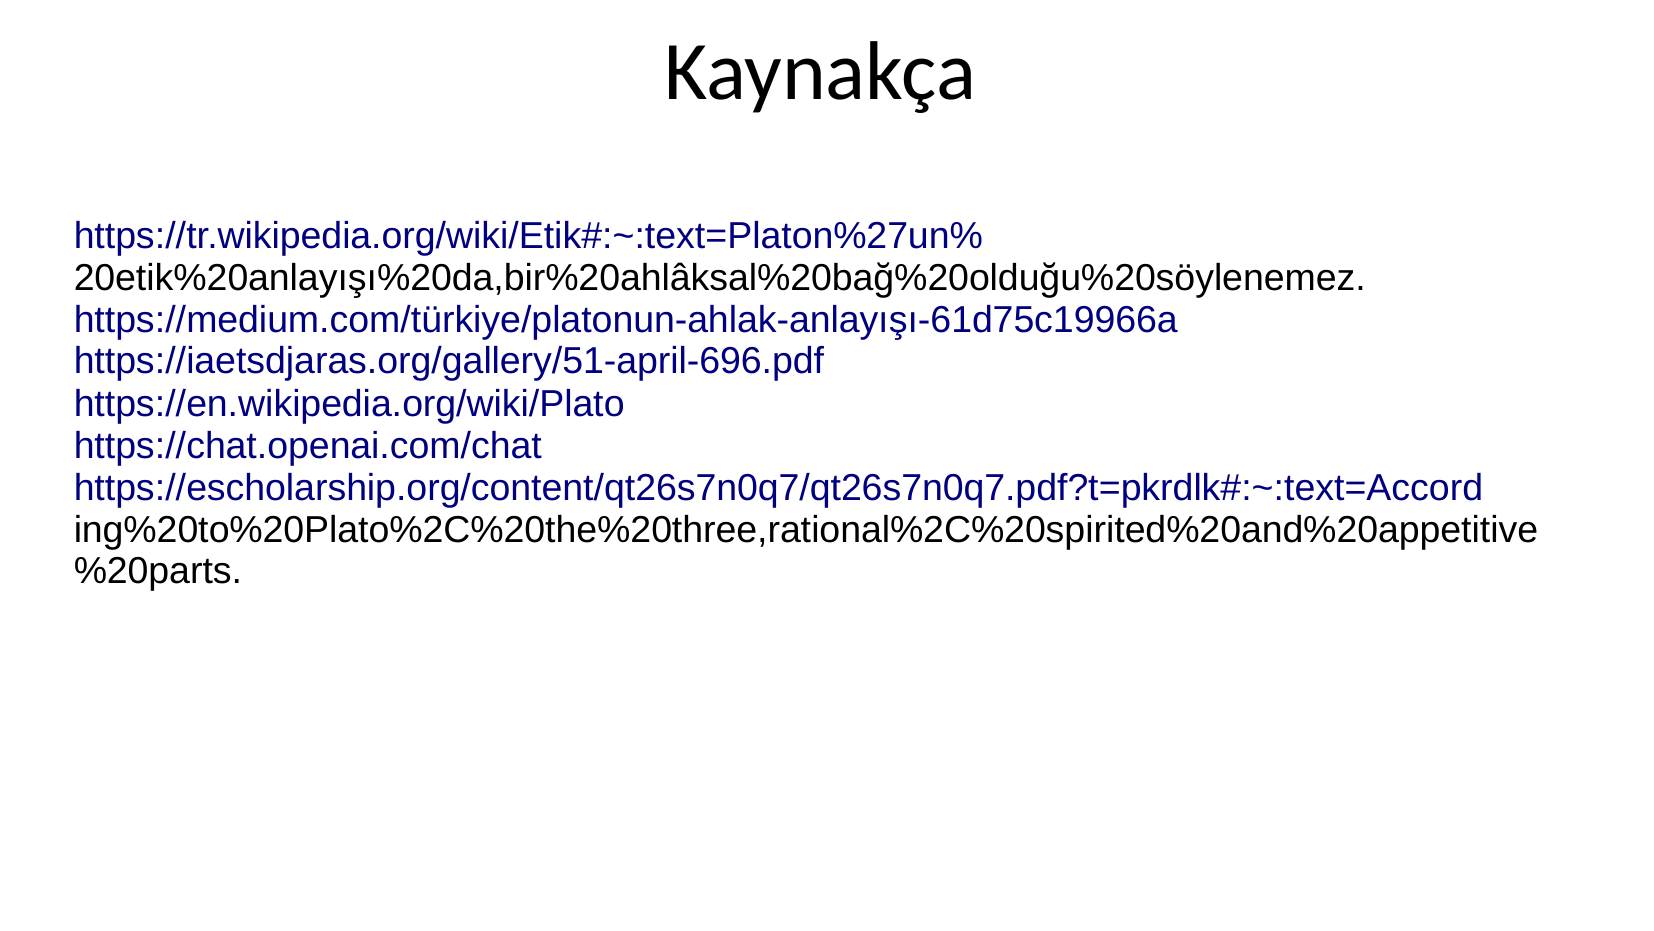

Kaynakça
https://tr.wikipedia.org/wiki/Etik#:~:text=Platon%27un%
20etik%20anlayışı%20da,bir%20ahlâksal%20bağ%20olduğu%20söylenemez.
https://medium.com/türkiye/platonun-ahlak-anlayışı-61d75c19966a
https://iaetsdjaras.org/gallery/51-april-696.pdf
https://en.wikipedia.org/wiki/Plato
https://chat.openai.com/chat
https://escholarship.org/content/qt26s7n0q7/qt26s7n0q7.pdf?t=pkrdlk#:~:text=Accord
ing%20to%20Plato%2C%20the%20three,rational%2C%20spirited%20and%20appetitive
%20parts.